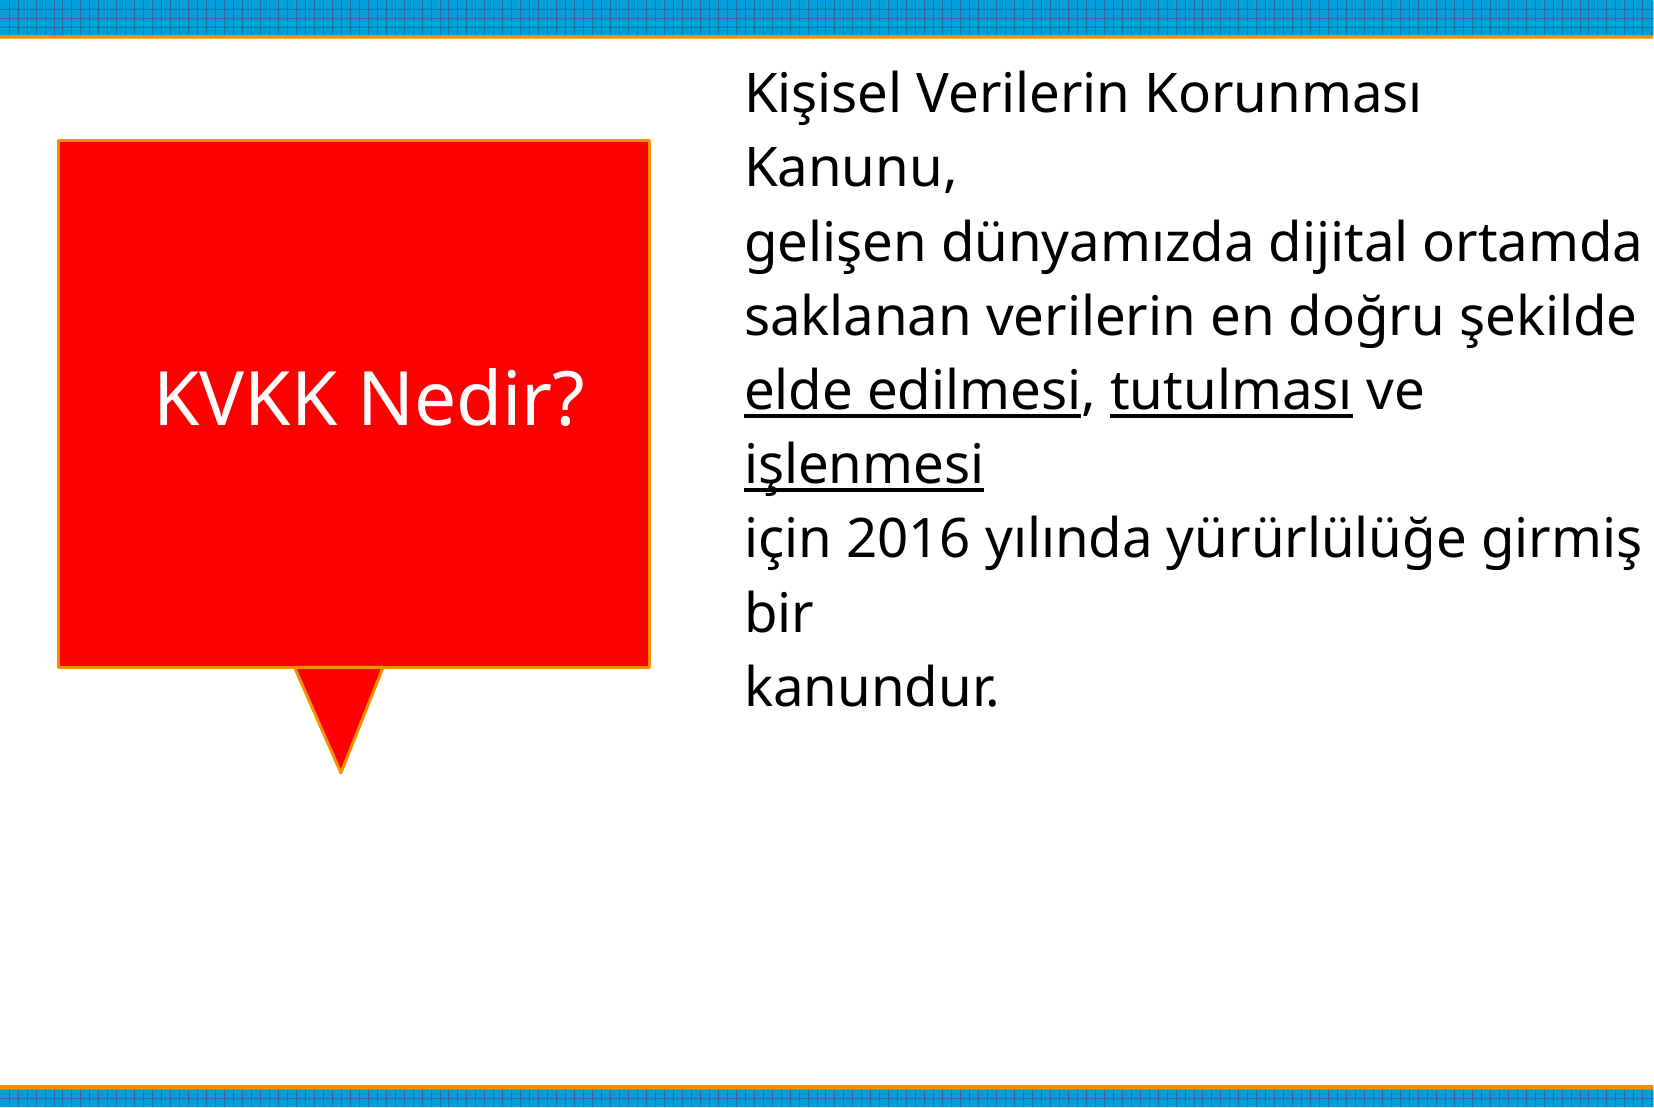

Kişisel Verilerin Korunması Kanunu,
gelişen dünyamızda dijital ortamda
saklanan verilerin en doğru şekilde
elde edilmesi, tutulması ve işlenmesi
için 2016 yılında yürürlülüğe girmiş bir
kanundur.
KVKK Nedir?